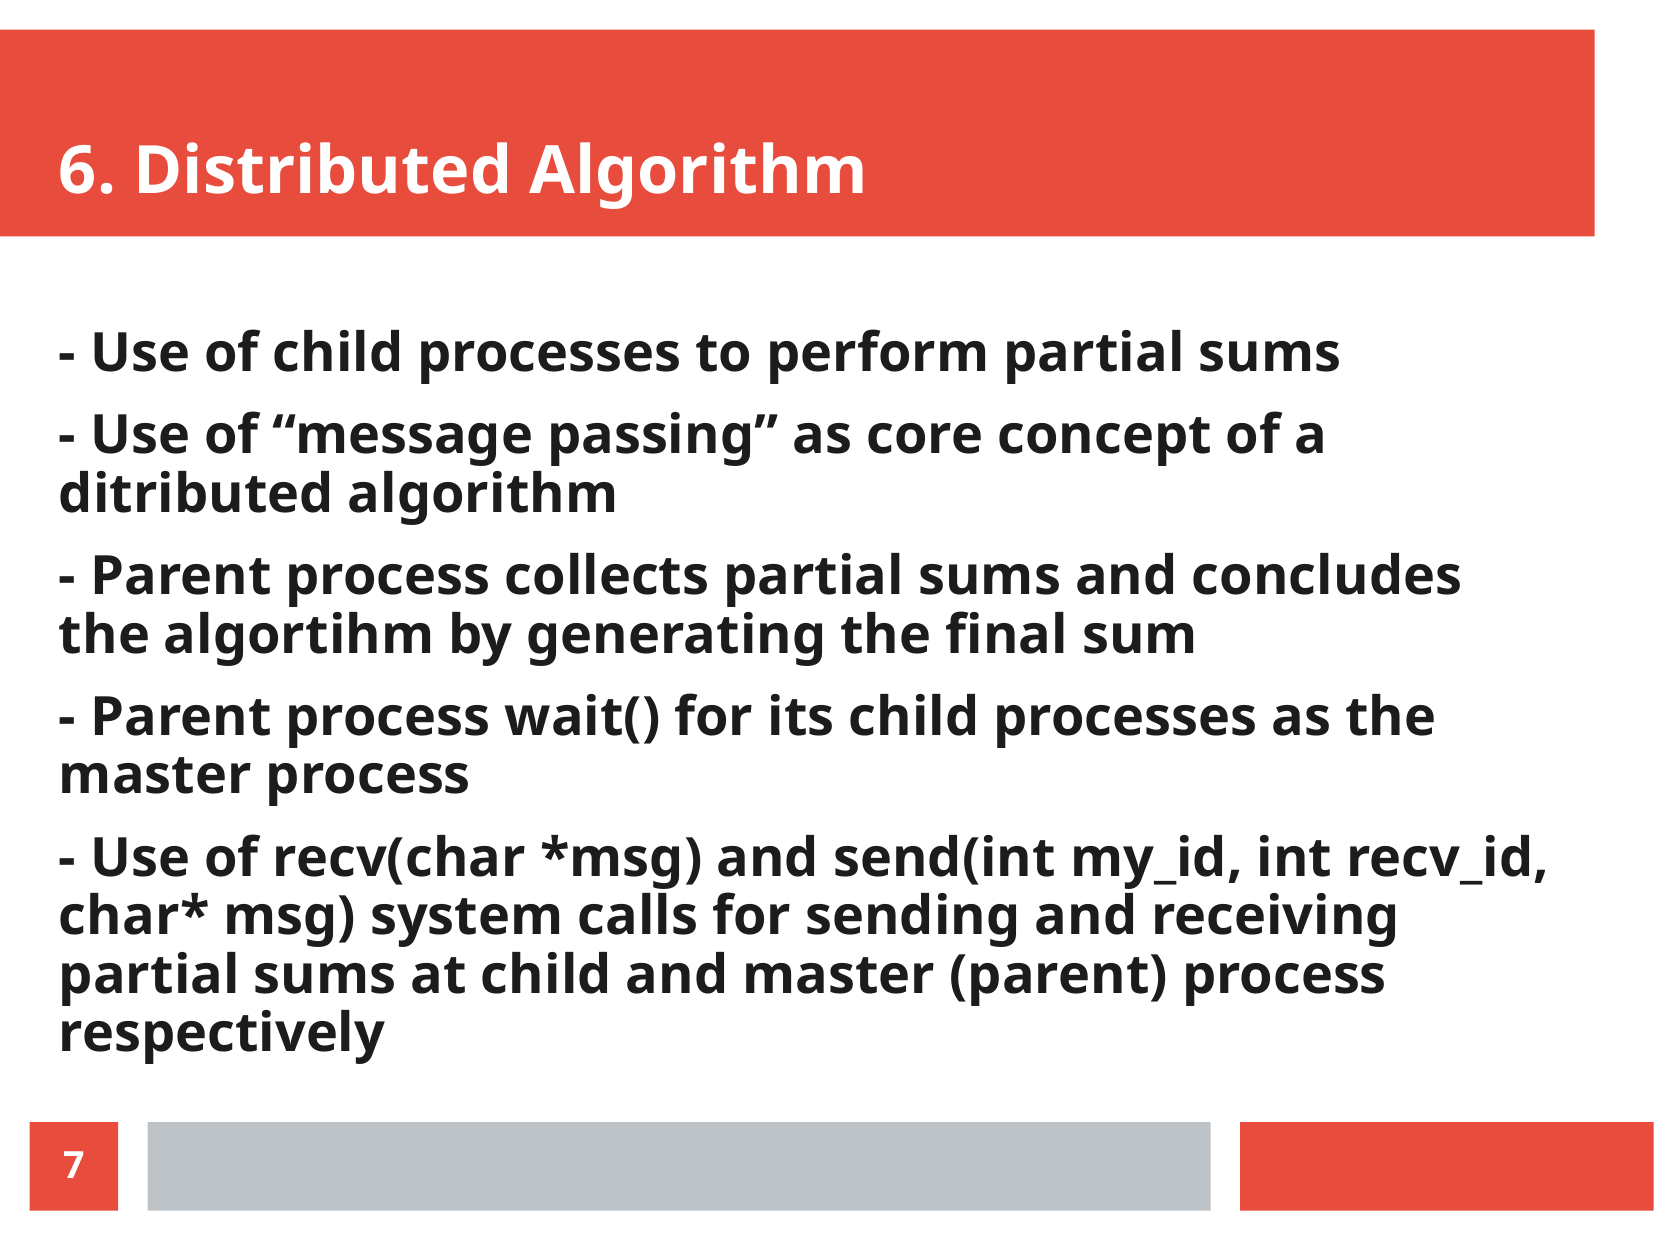

# 6. Distributed Algorithm
- Use of child processes to perform partial sums
- Use of “message passing” as core concept of a ditributed algorithm
- Parent process collects partial sums and concludes the algortihm by generating the final sum
- Parent process wait() for its child processes as the master process
- Use of recv(char *msg) and send(int my_id, int recv_id, char* msg) system calls for sending and receiving partial sums at child and master (parent) process respectively